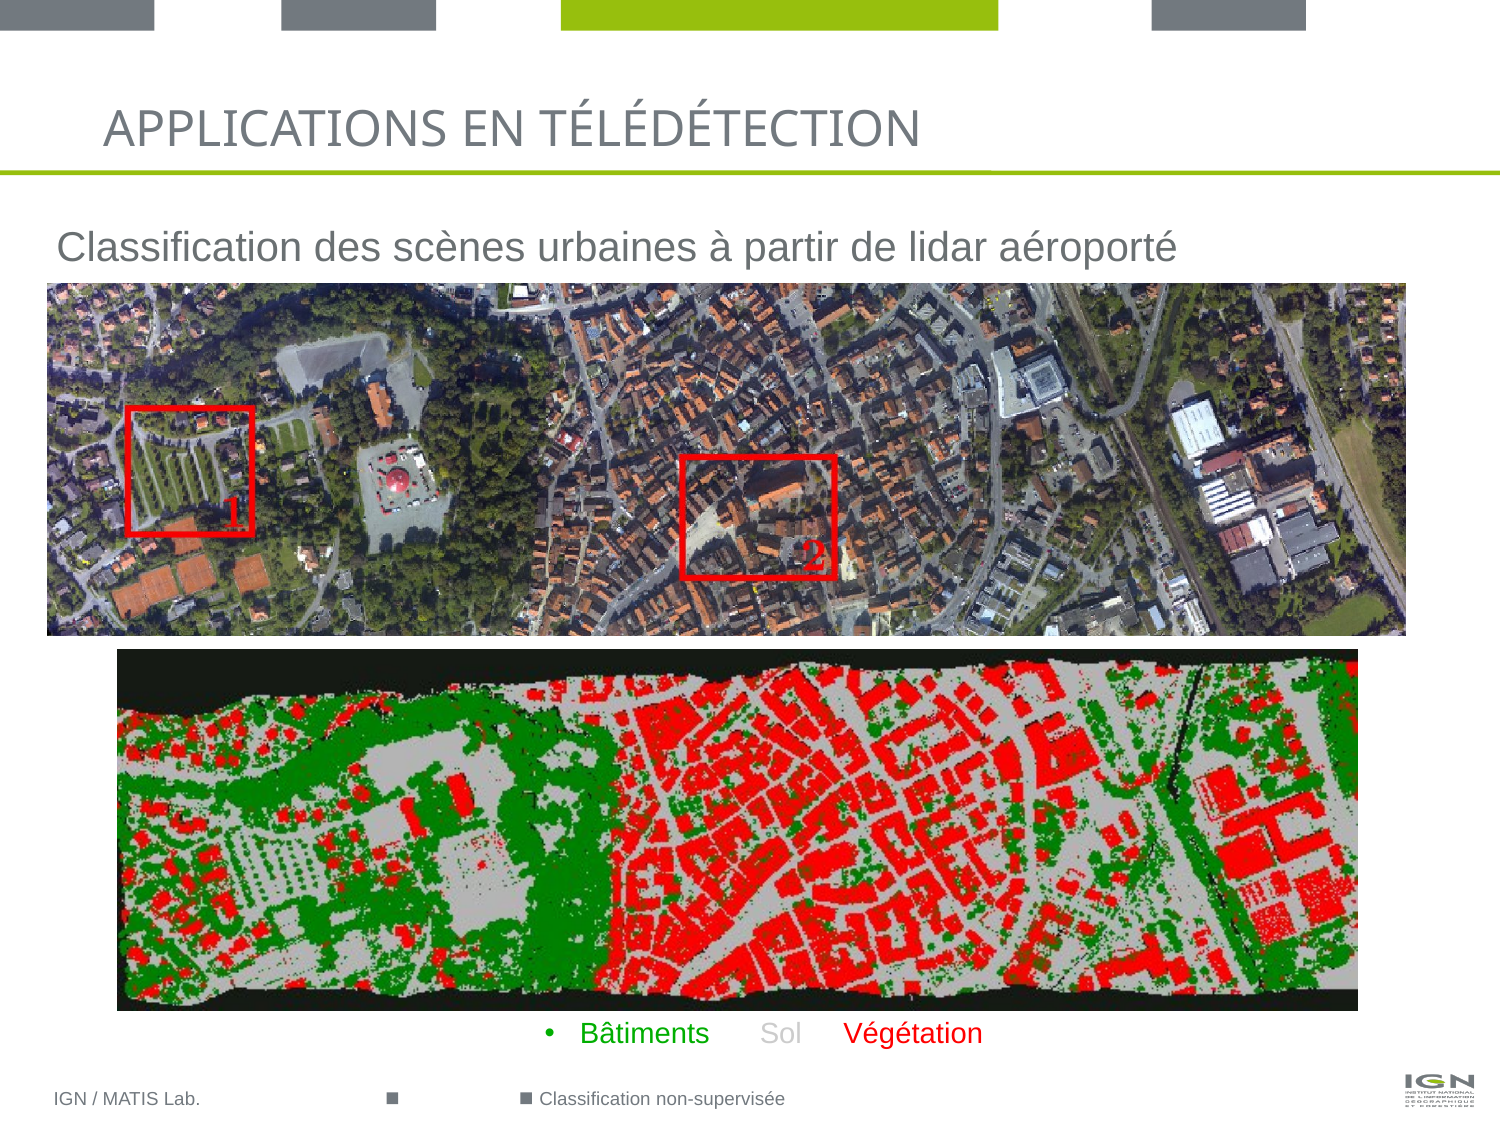

APPLICATIONS EN TÉLÉDÉTECTION
Classification des scènes urbaines à partir de lidar aéroporté
Bâtiments Sol Végétation
IGN / MATIS Lab.
Classification non-supervisée